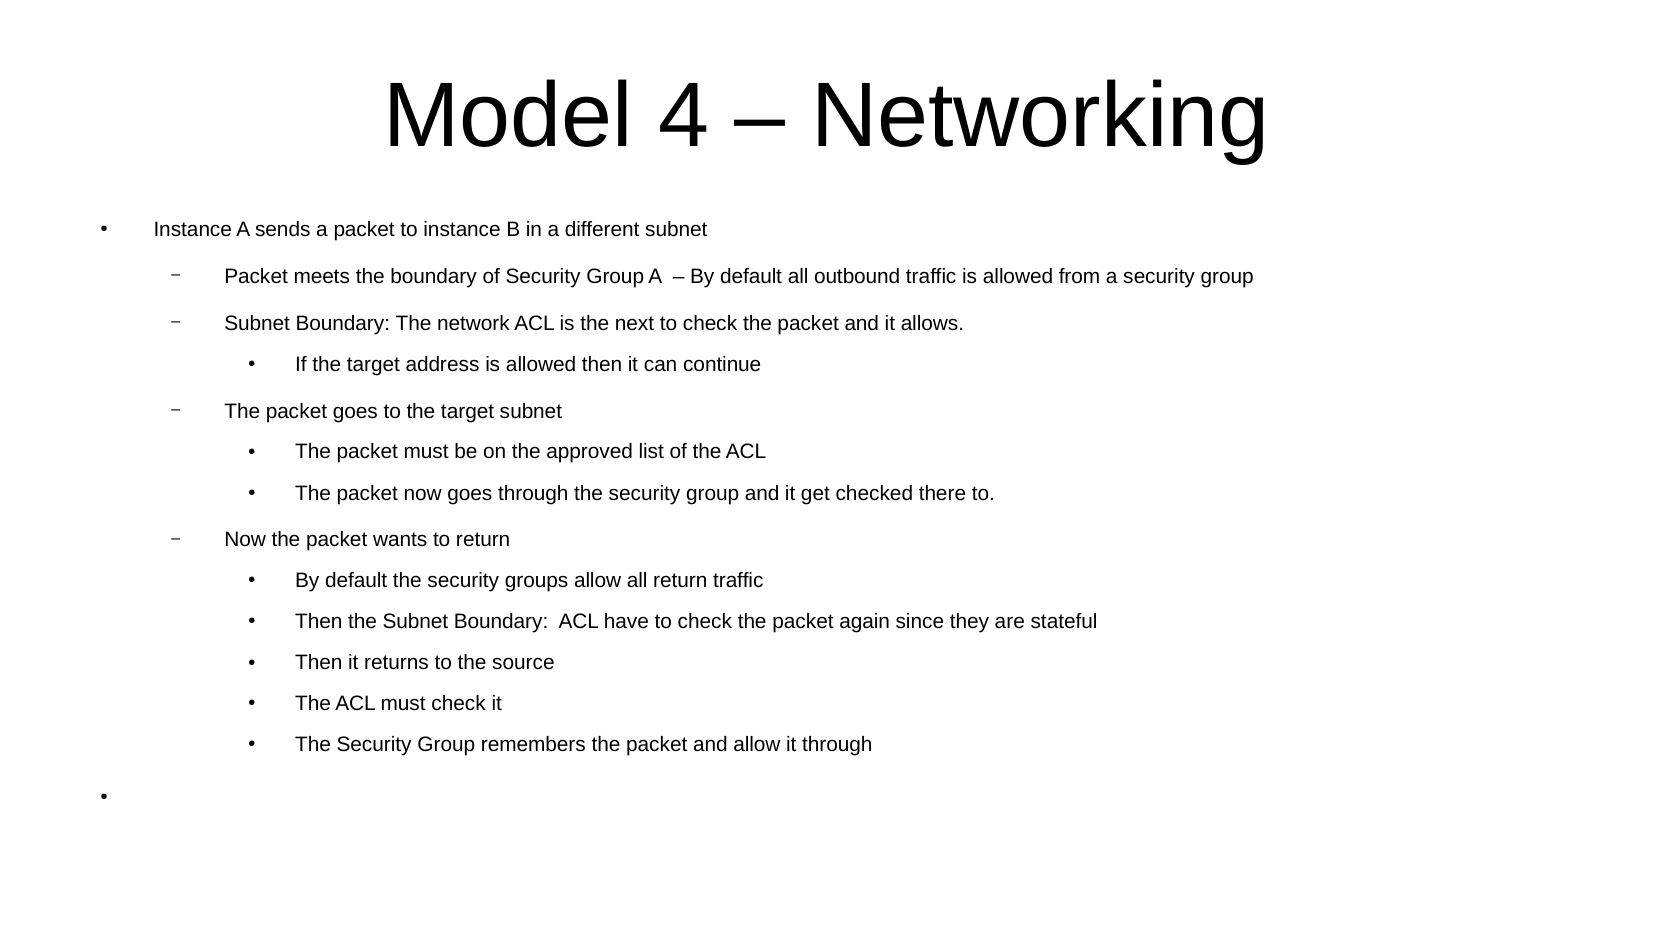

# Model 4 – Networking
Instance A sends a packet to instance B in a different subnet
Packet meets the boundary of Security Group A – By default all outbound traffic is allowed from a security group
Subnet Boundary: The network ACL is the next to check the packet and it allows.
If the target address is allowed then it can continue
The packet goes to the target subnet
The packet must be on the approved list of the ACL
The packet now goes through the security group and it get checked there to.
Now the packet wants to return
By default the security groups allow all return traffic
Then the Subnet Boundary: ACL have to check the packet again since they are stateful
Then it returns to the source
The ACL must check it
The Security Group remembers the packet and allow it through